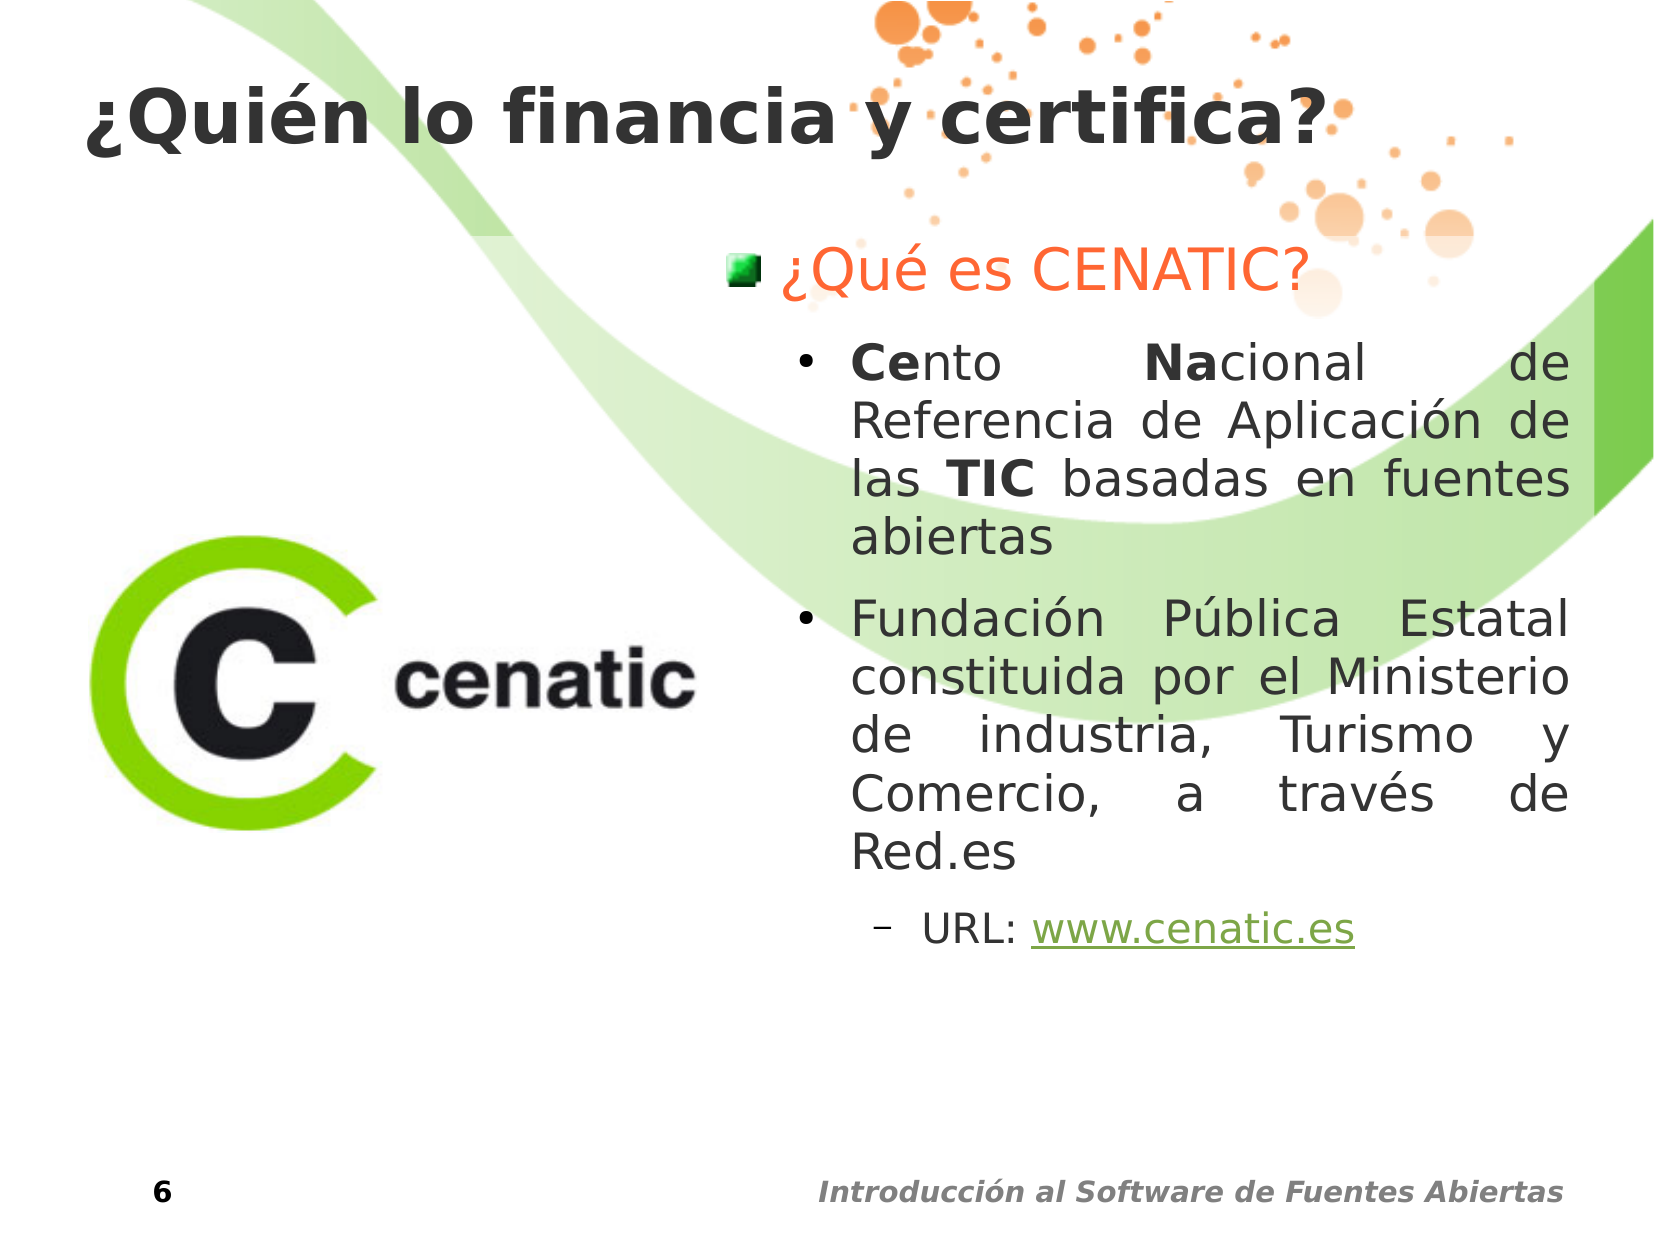

# ¿Quién lo financia y certifica?
¿Qué es CENATIC?
Cento Nacional de Referencia de Aplicación de las TIC basadas en fuentes abiertas
Fundación Pública Estatal constituida por el Ministerio de industria, Turismo y Comercio, a través de Red.es
URL: www.cenatic.es